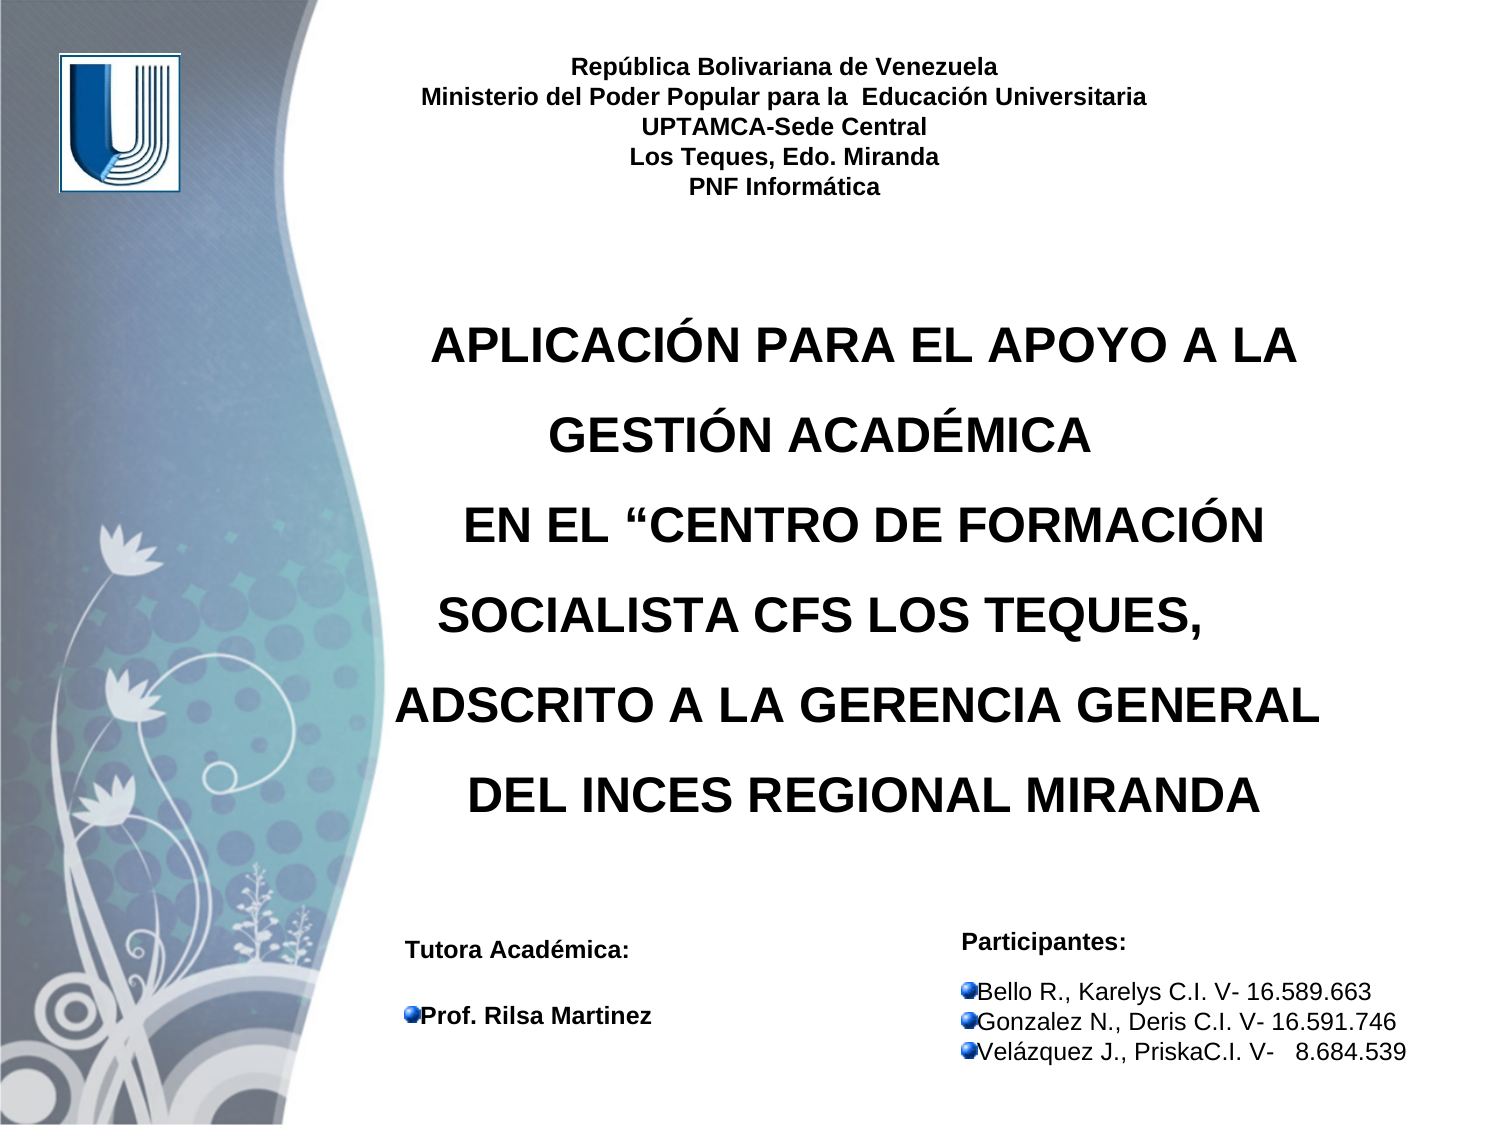

República Bolivariana de Venezuela
Ministerio del Poder Popular para la Educación Universitaria
UPTAMCA-Sede Central
Los Teques, Edo. Miranda
PNF Informática
APLICACIÓN PARA EL APOYO A LA GESTIÓN ACADÉMICA
EN EL “CENTRO DE FORMACIÓN SOCIALISTA CFS LOS TEQUES,
ADSCRITO A LA GERENCIA GENERAL
DEL INCES REGIONAL MIRANDA
Tutora Académica:
Prof. Rilsa Martinez
Participantes:
Bello R., Karelys C.I. V- 16.589.663
Gonzalez N., Deris C.I. V- 16.591.746
Velázquez J., PriskaC.I. V- 8.684.539